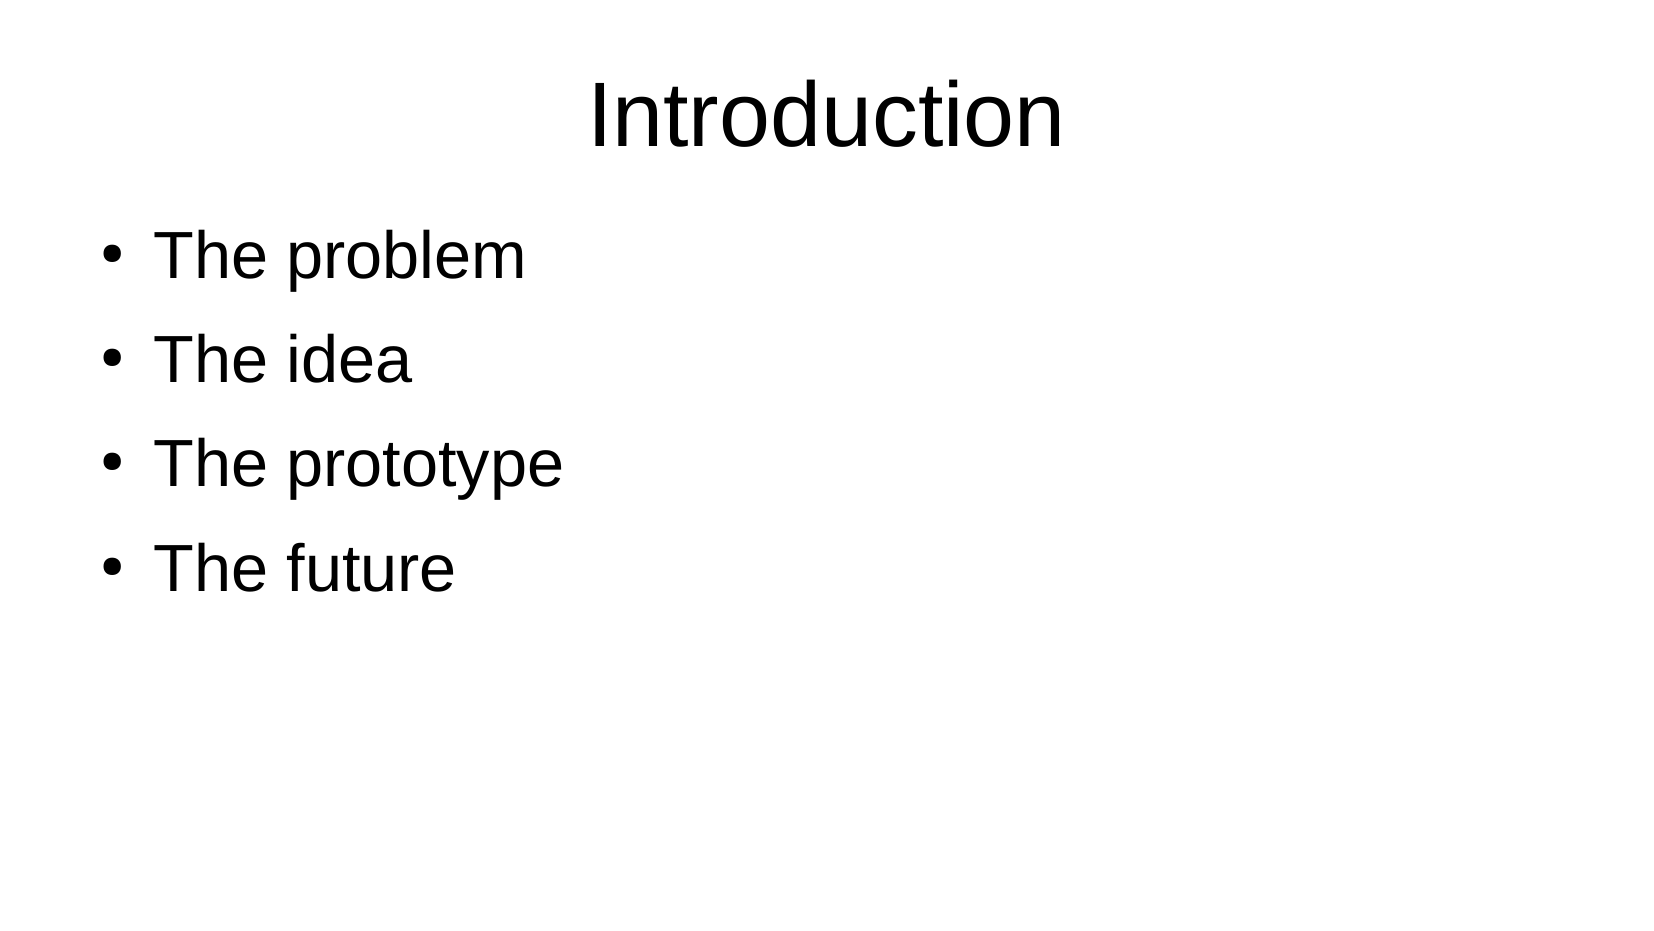

# Introduction
The problem
The idea
The prototype
The future